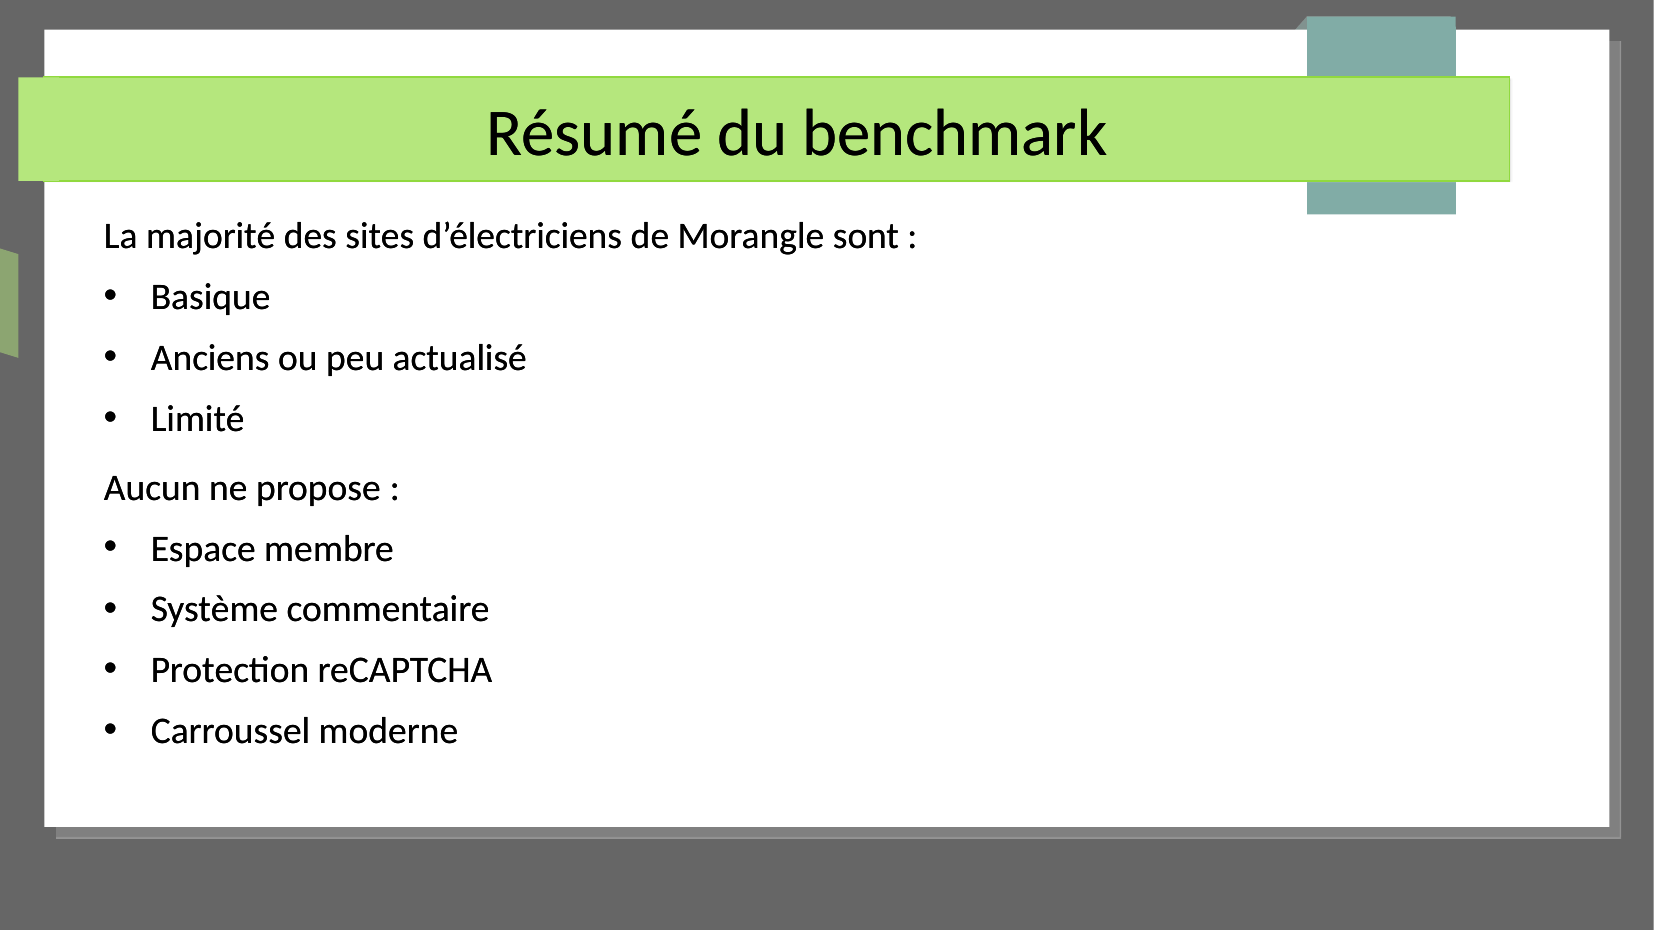

# Résumé du benchmark
Résumé du benchmark
La majorité des sites d’électriciens de Morangle sont :​
Basique​
Anciens ou peu actualisé​
Limité​
Aucun ne propose :​
Espace membre​
Système commentaire​
Protection reCAPTCHA​
Carroussel moderne
La majorité des sites d’électriciens de Morangle sont :​
Basique​
Anciens ou peu actualisé​
Limité​
Aucun ne propose :​
Espace membre​
Système commentaire​
Protection reCAPTCHA​
Carroussel moderne